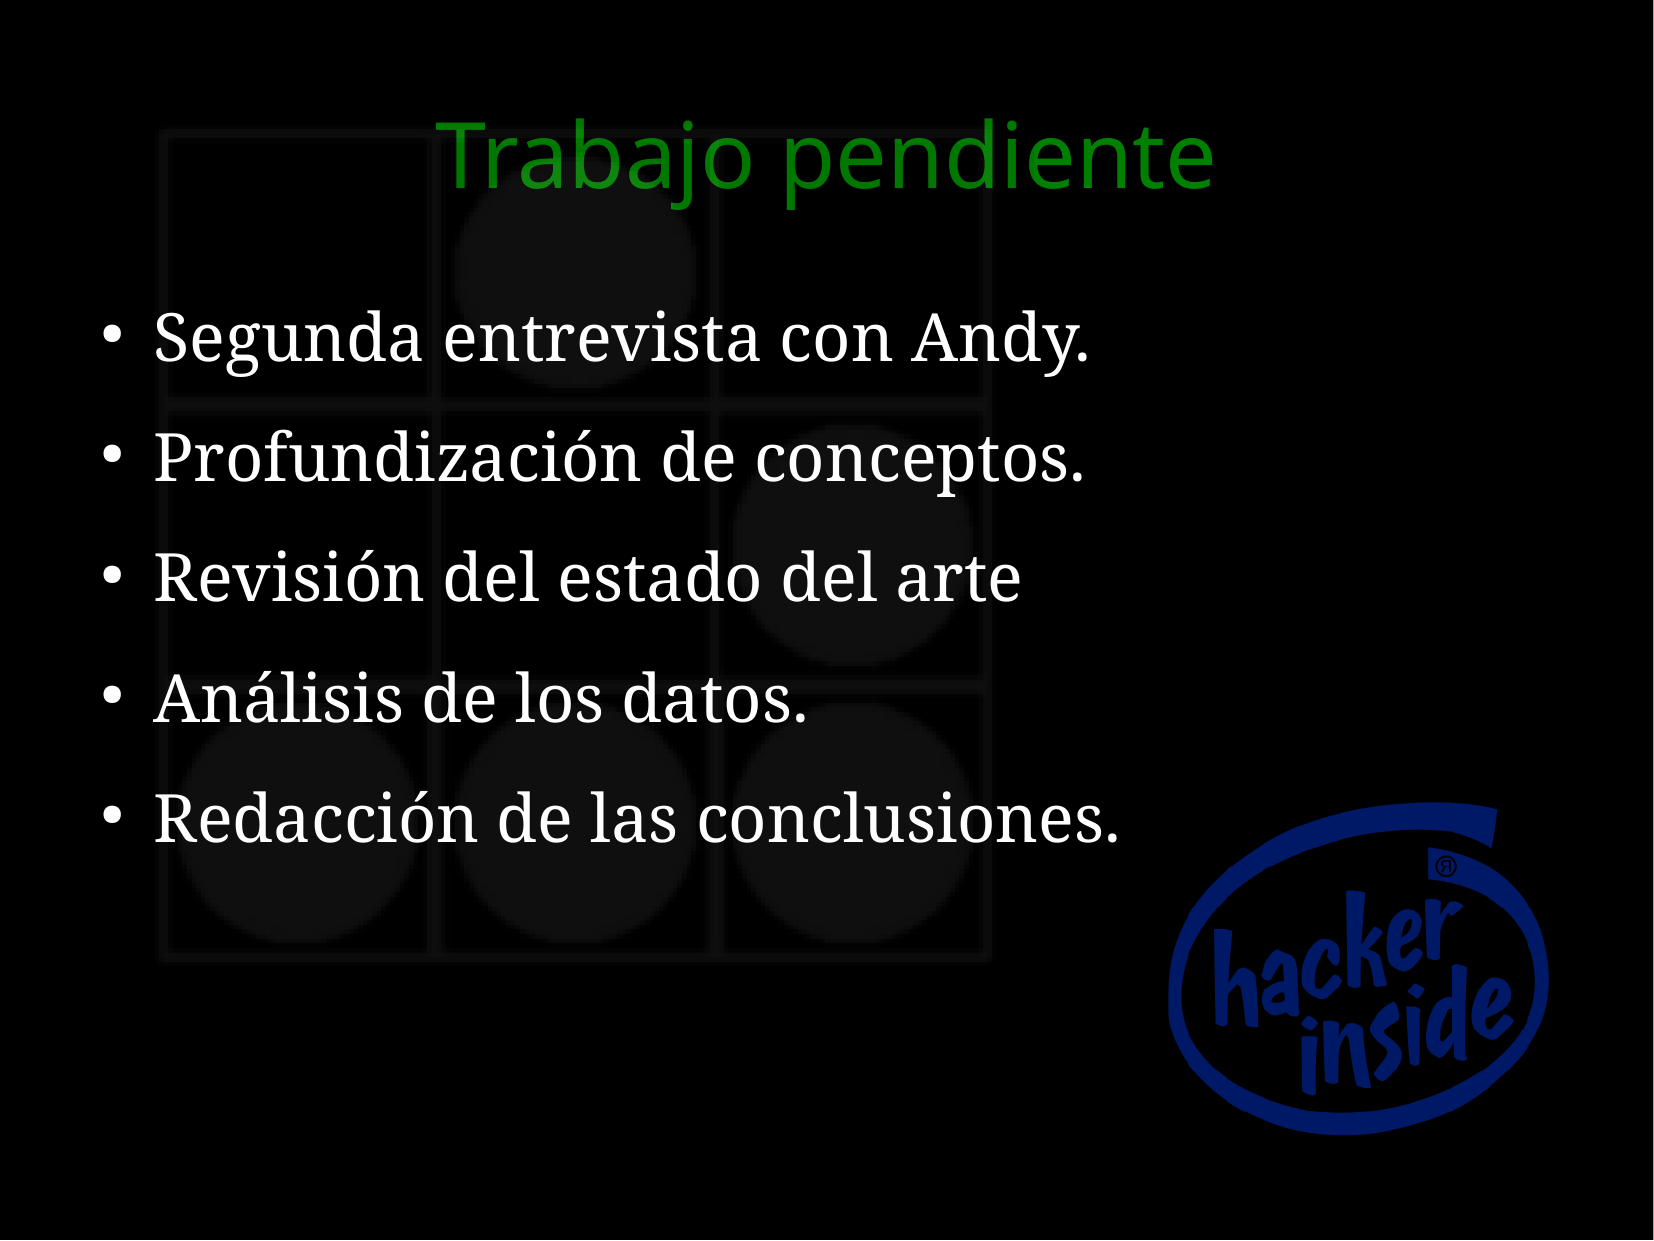

# Trabajo pendiente
Segunda entrevista con Andy.
Profundización de conceptos.
Revisión del estado del arte
Análisis de los datos.
Redacción de las conclusiones.